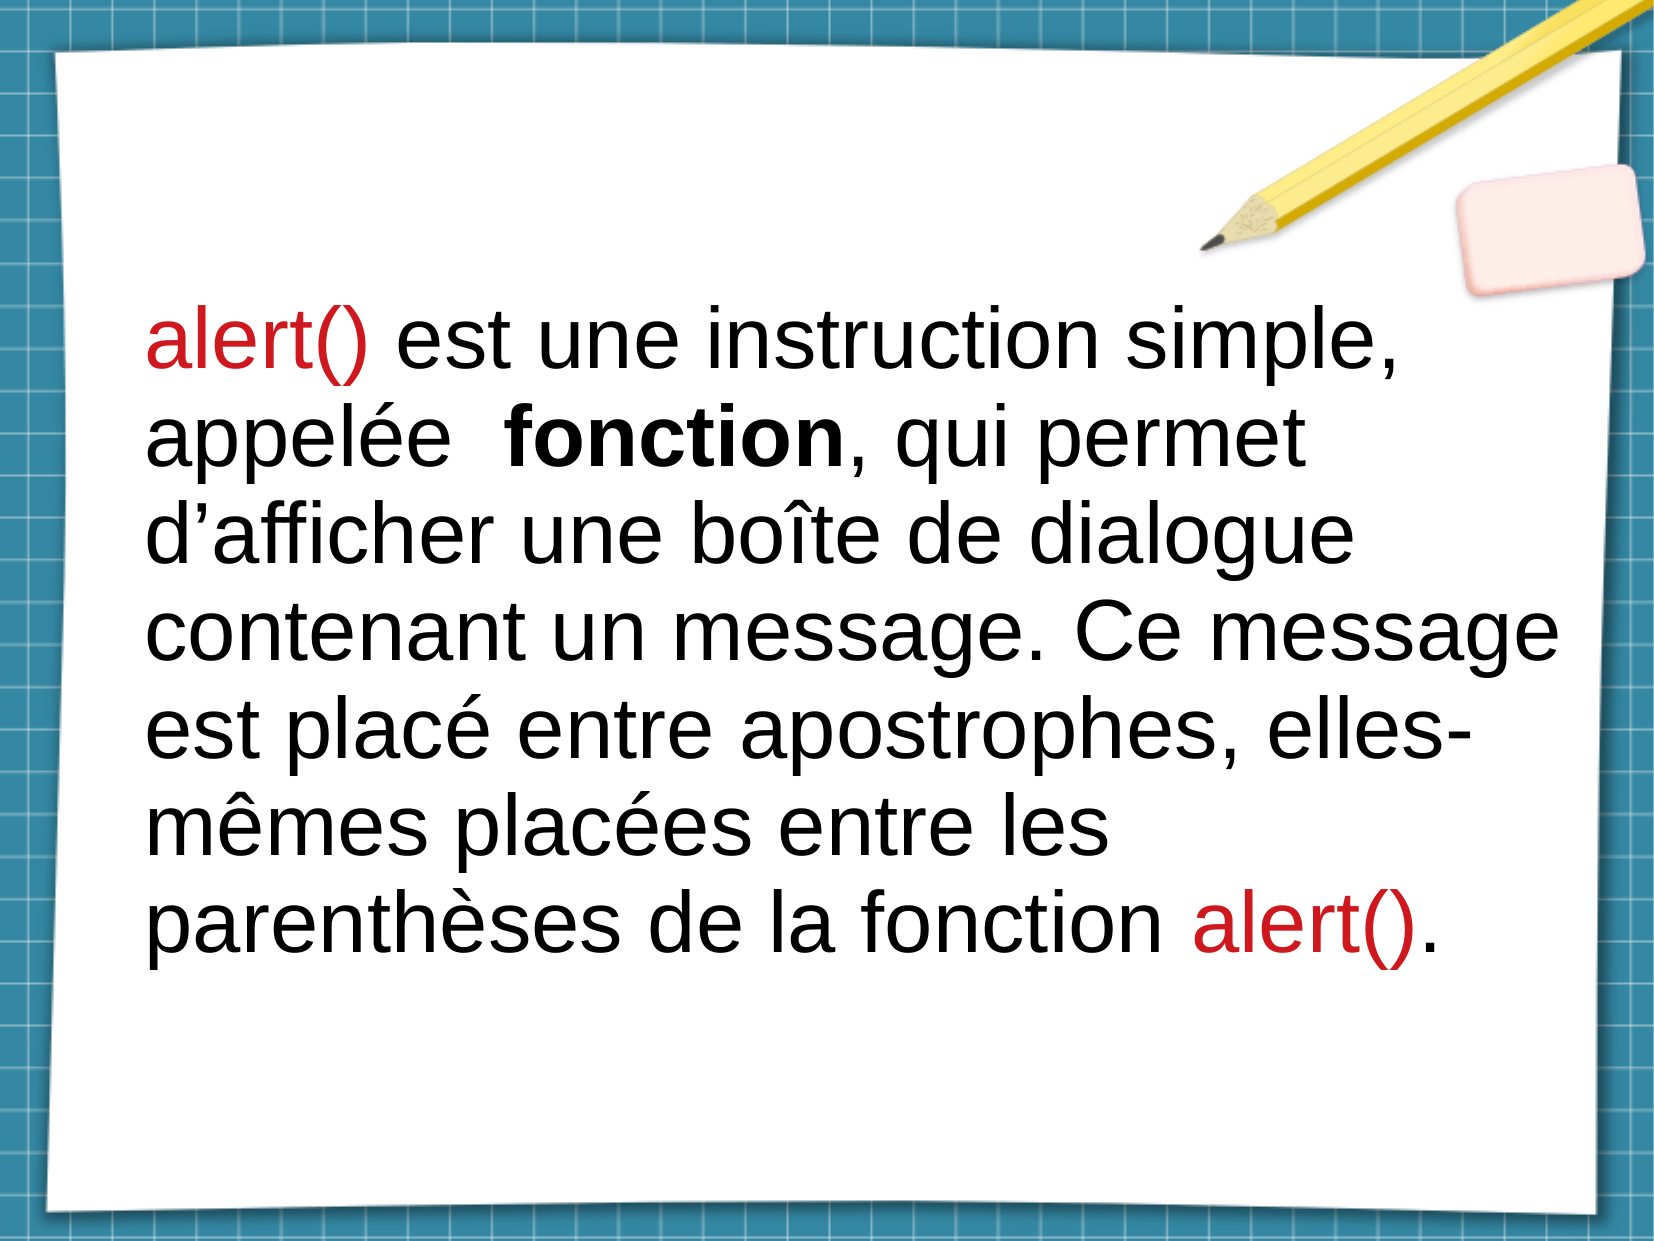

# alert() est une instruction simple, appelée fonction, qui permet d’afficher une boîte de dialogue contenant un message. Ce message est placé entre apostrophes, elles-mêmes placées entre les parenthèses de la fonction alert().